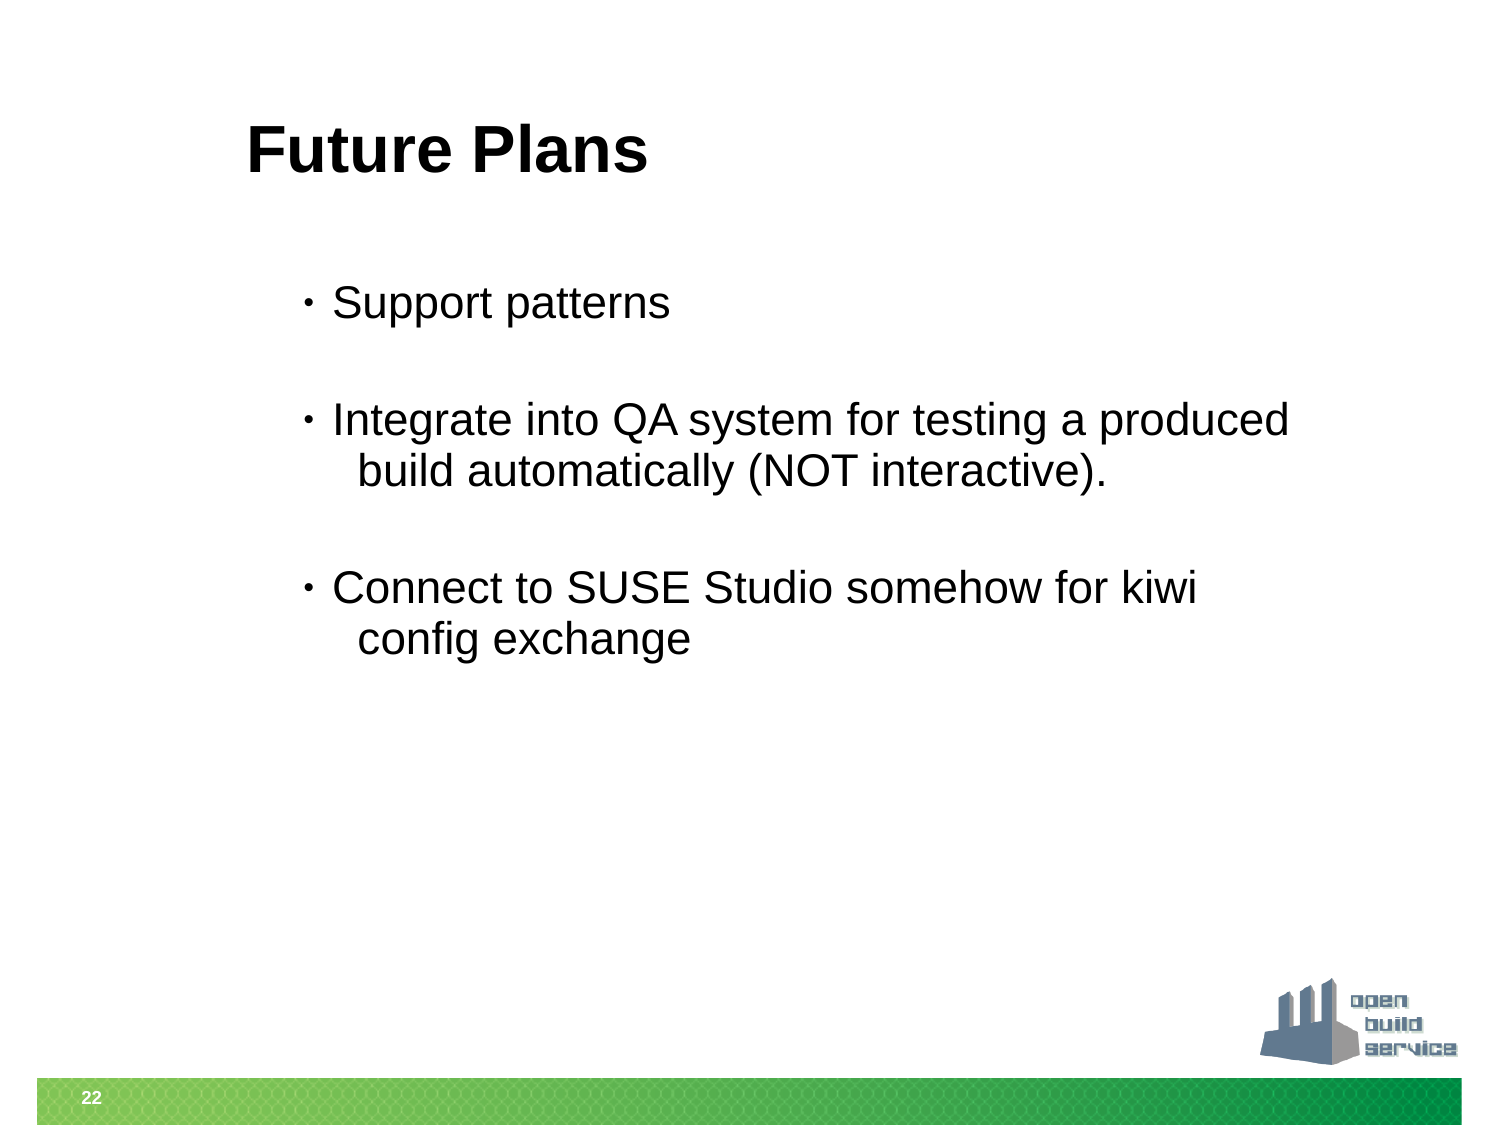

# Future Plans
Support patterns
Integrate into QA system for testing a produced
 build automatically (NOT interactive).
Connect to SUSE Studio somehow for kiwi
 config exchange